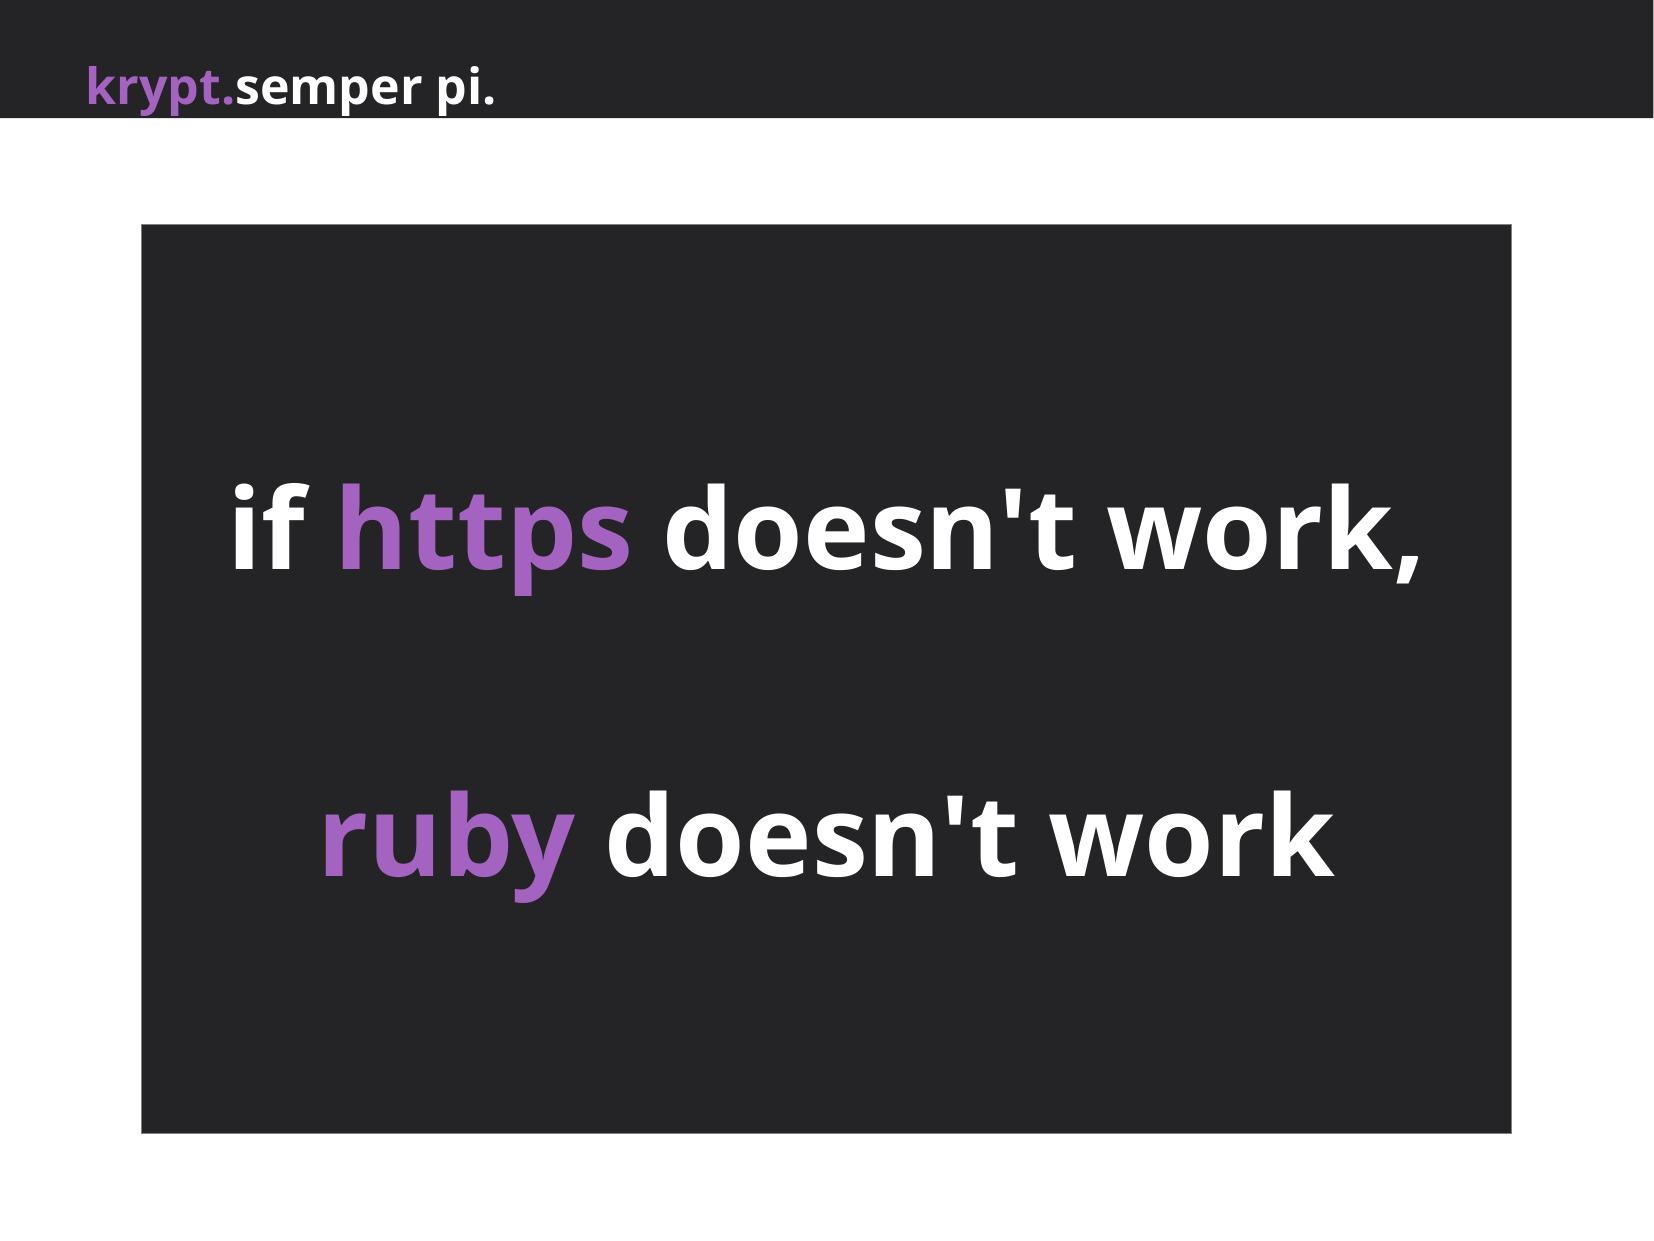

krypt.semper pi.
if https doesn't work,
ruby doesn't work
krypt first of all is a framework